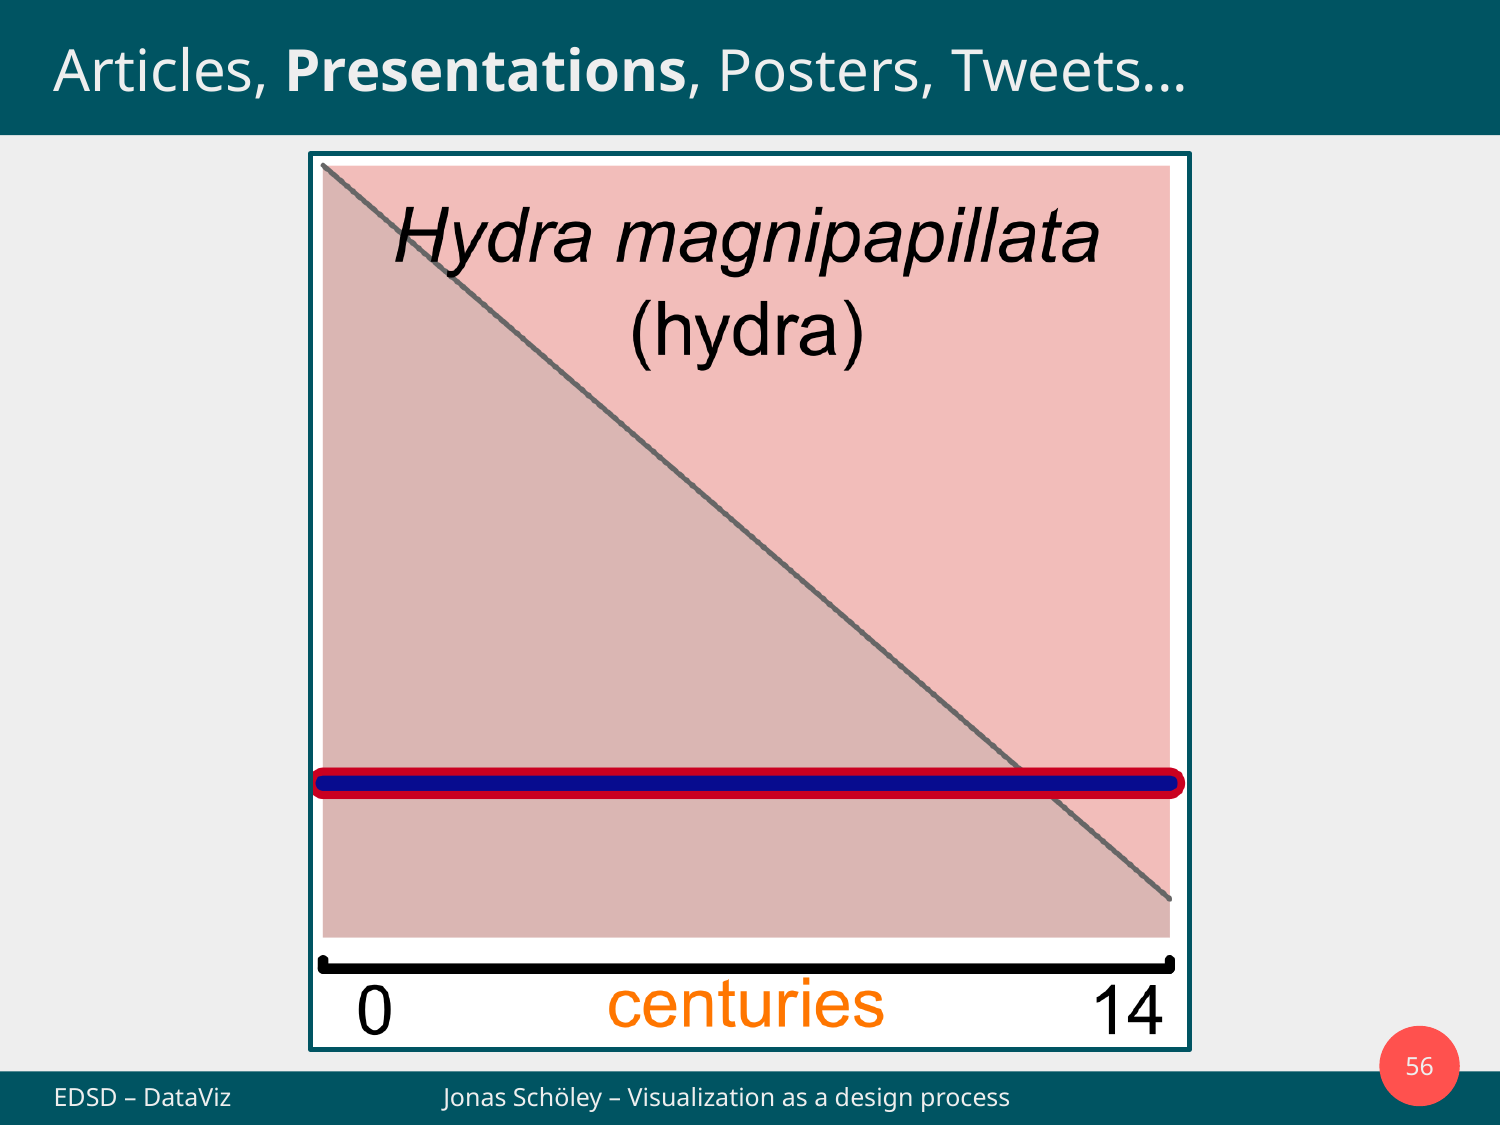

# Articles, Presentations, Posters, Tweets...
56
EDSD – DataViz
Jonas Schöley – Visualization as a design process